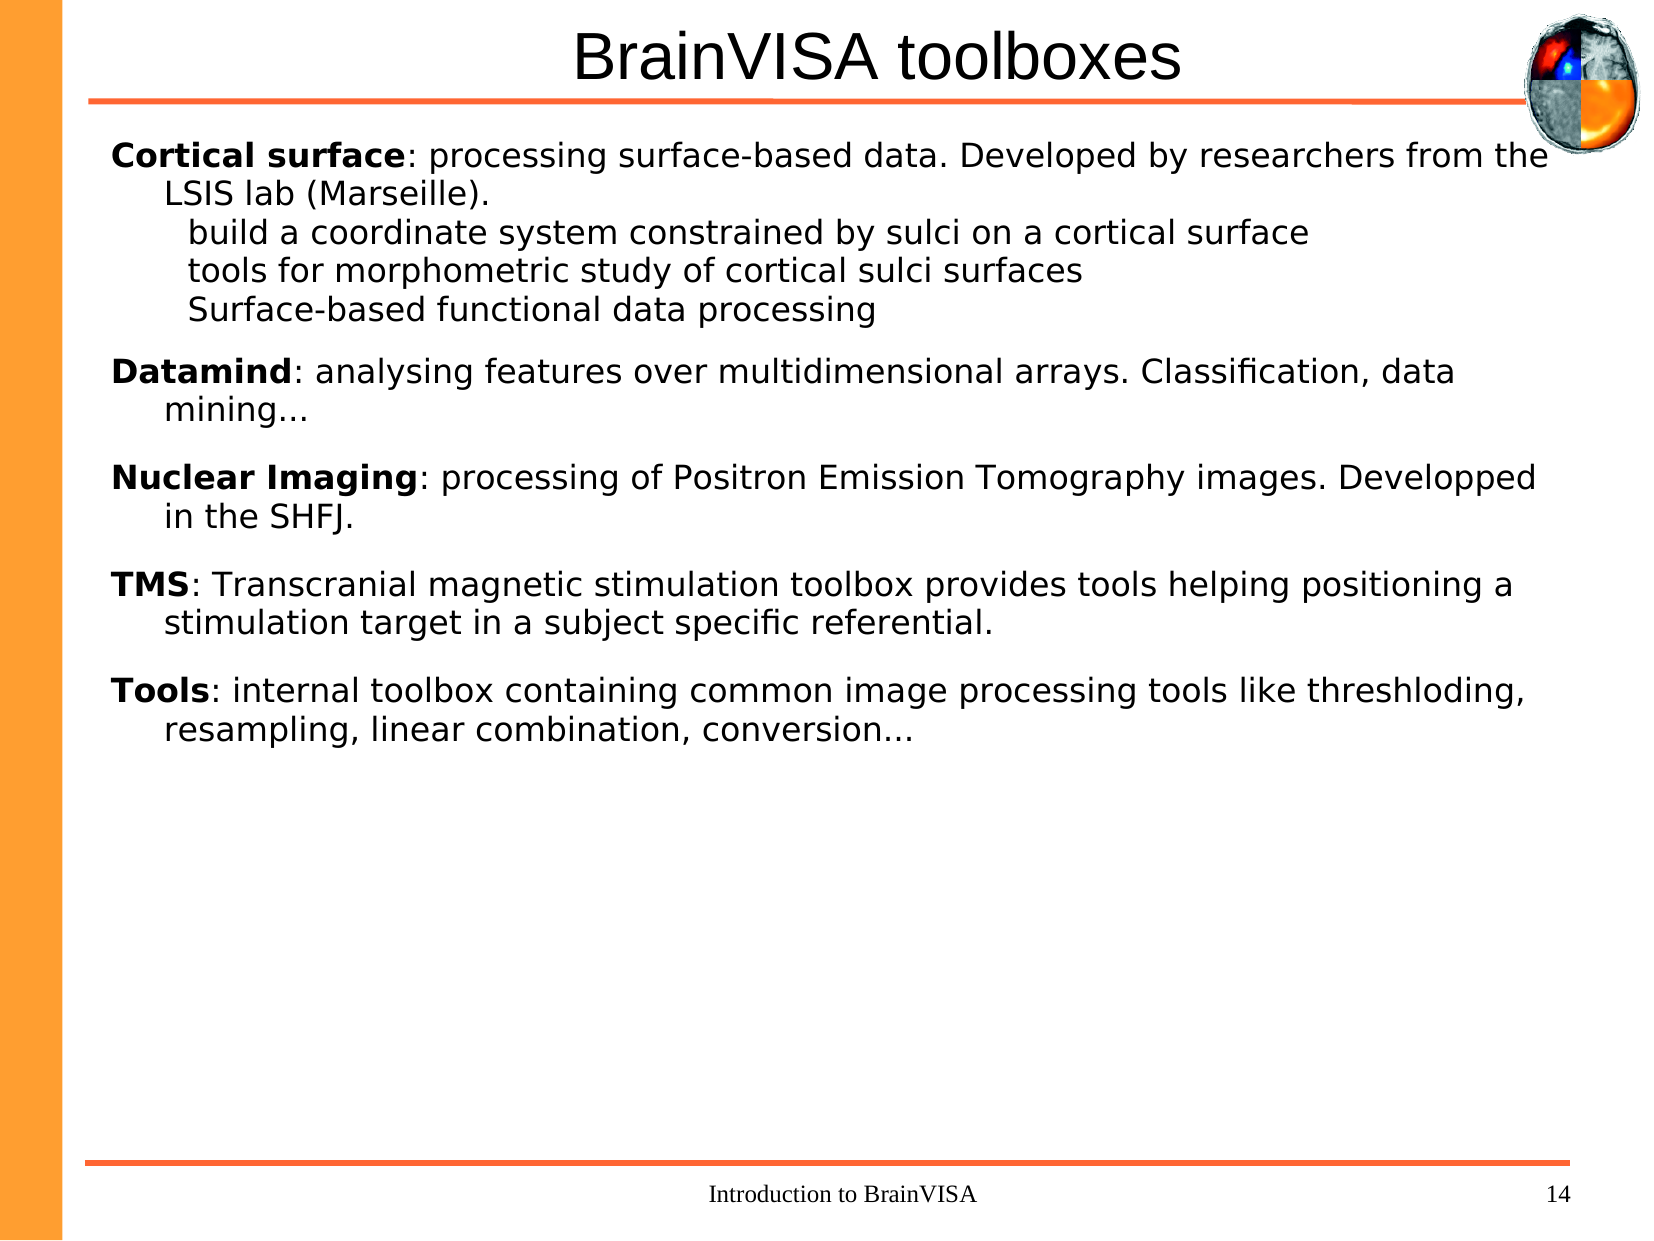

# BrainVISA toolboxes
Cortical surface: processing surface-based data. Developed by researchers from the LSIS lab (Marseille).
build a coordinate system constrained by sulci on a cortical surface
tools for morphometric study of cortical sulci surfaces
Surface-based functional data processing
Datamind: analysing features over multidimensional arrays. Classification, data mining...
Nuclear Imaging: processing of Positron Emission Tomography images. Developped in the SHFJ.
TMS: Transcranial magnetic stimulation toolbox provides tools helping positioning a stimulation target in a subject specific referential.
Tools: internal toolbox containing common image processing tools like threshloding, resampling, linear combination, conversion...
Introduction to BrainVISA
14